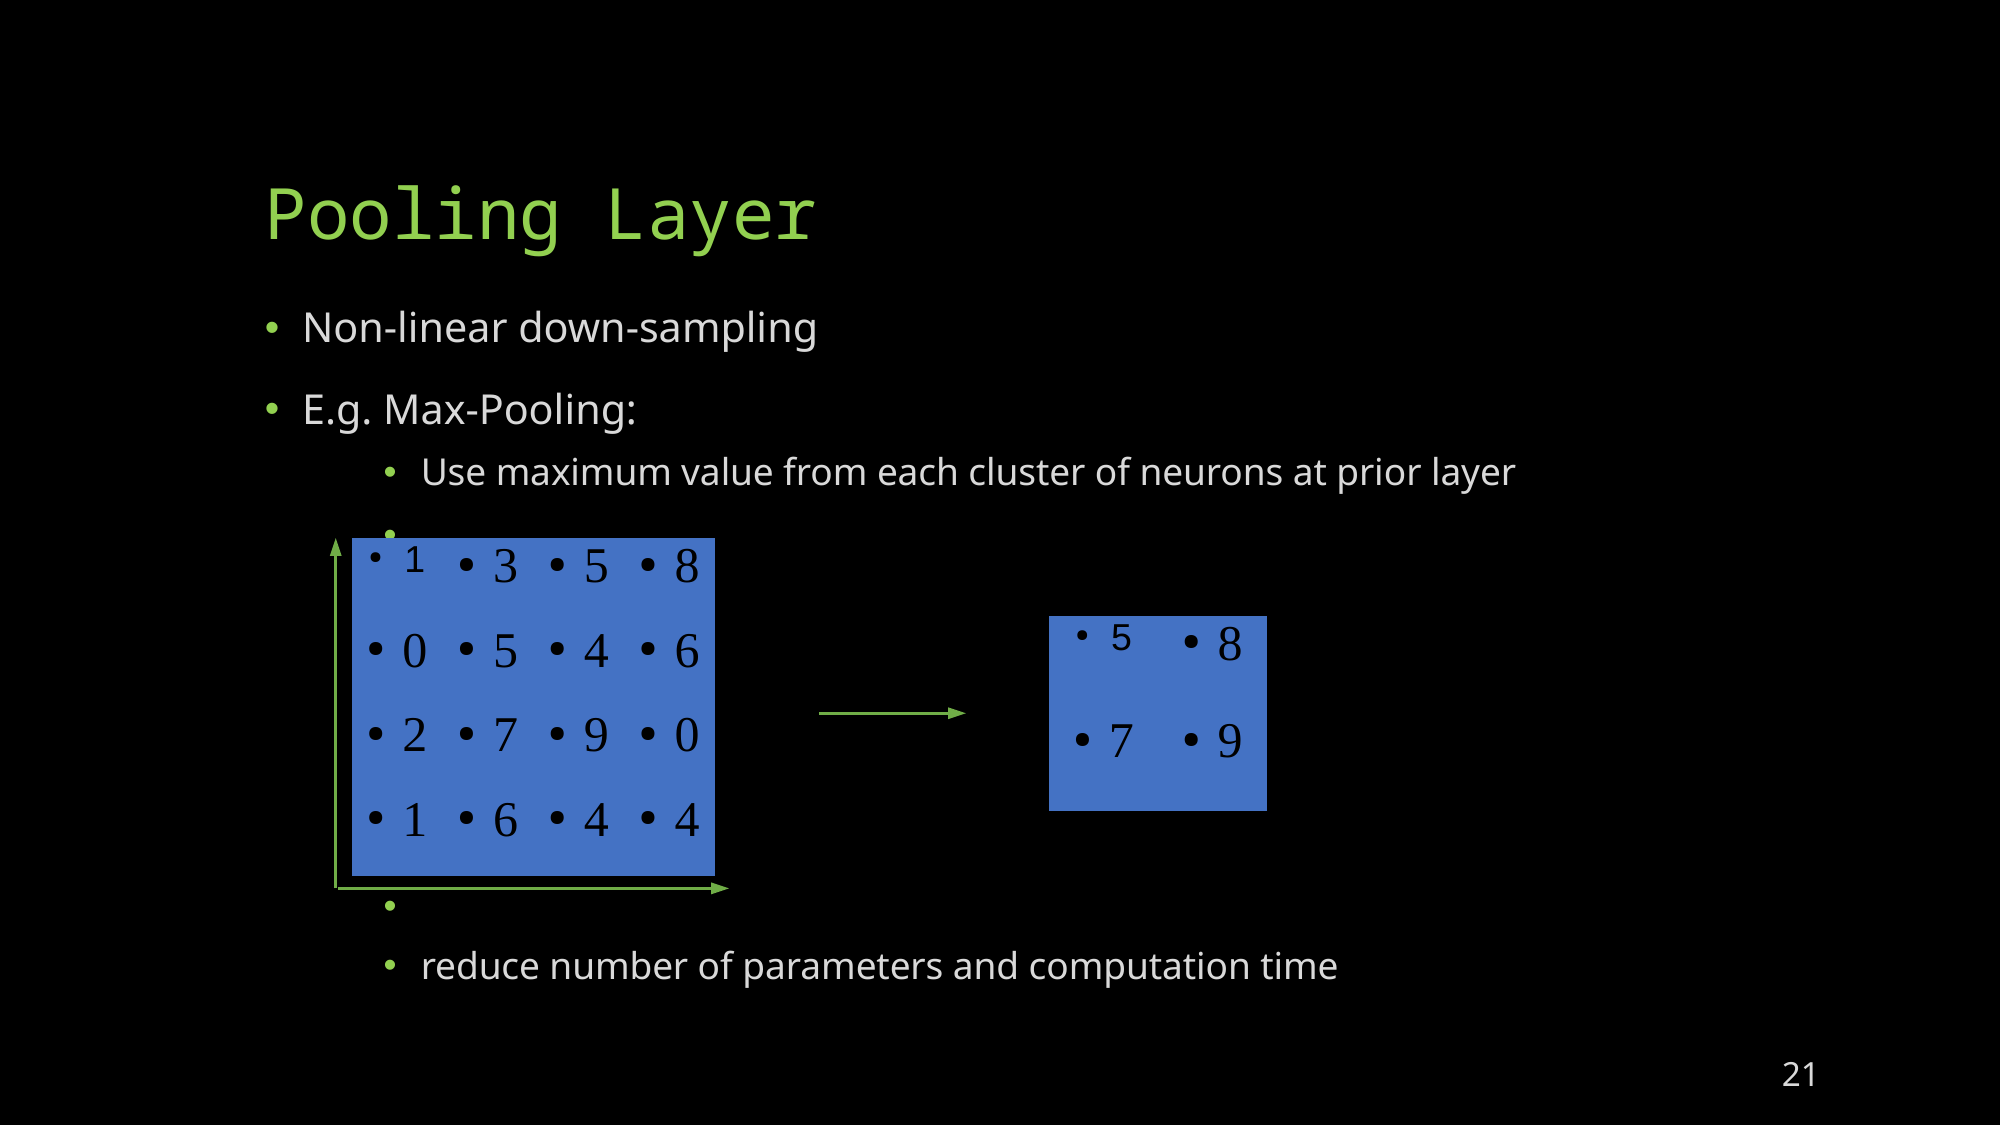

# Pooling Layer
Non-linear down-sampling
E.g. Max-Pooling:
Use maximum value from each cluster of neurons at prior layer
reduce number of parameters and computation time
| 1 | 3 | 5 | 8 |
| --- | --- | --- | --- |
| 0 | 5 | 4 | 6 |
| 2 | 7 | 9 | 0 |
| 1 | 6 | 4 | 4 |
| 5 | 8 |
| --- | --- |
| 7 | 9 |